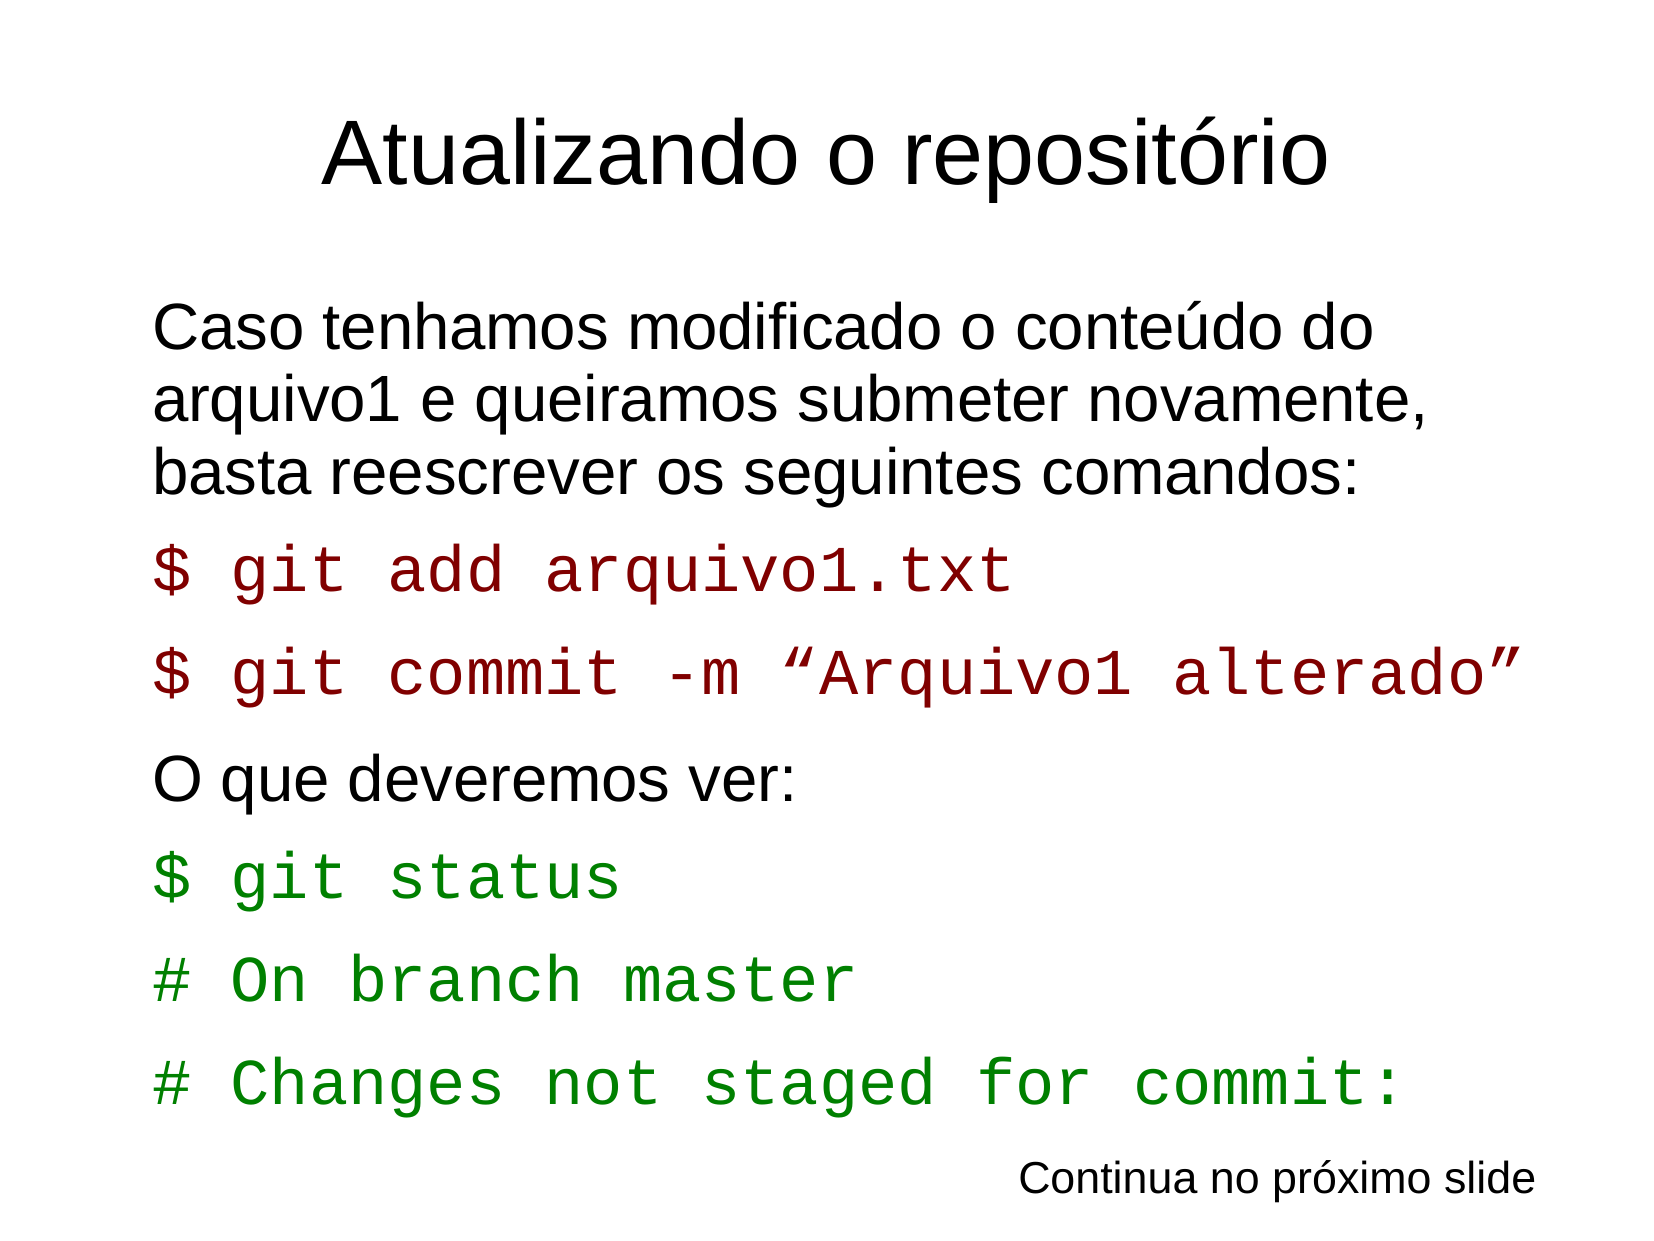

# Atualizando o repositório
Caso tenhamos modificado o conteúdo do arquivo1 e queiramos submeter novamente, basta reescrever os seguintes comandos:
$ git add arquivo1.txt
$ git commit -m “Arquivo1 alterado”
O que deveremos ver:
$ git status
# On branch master
# Changes not staged for commit:
Continua no próximo slide